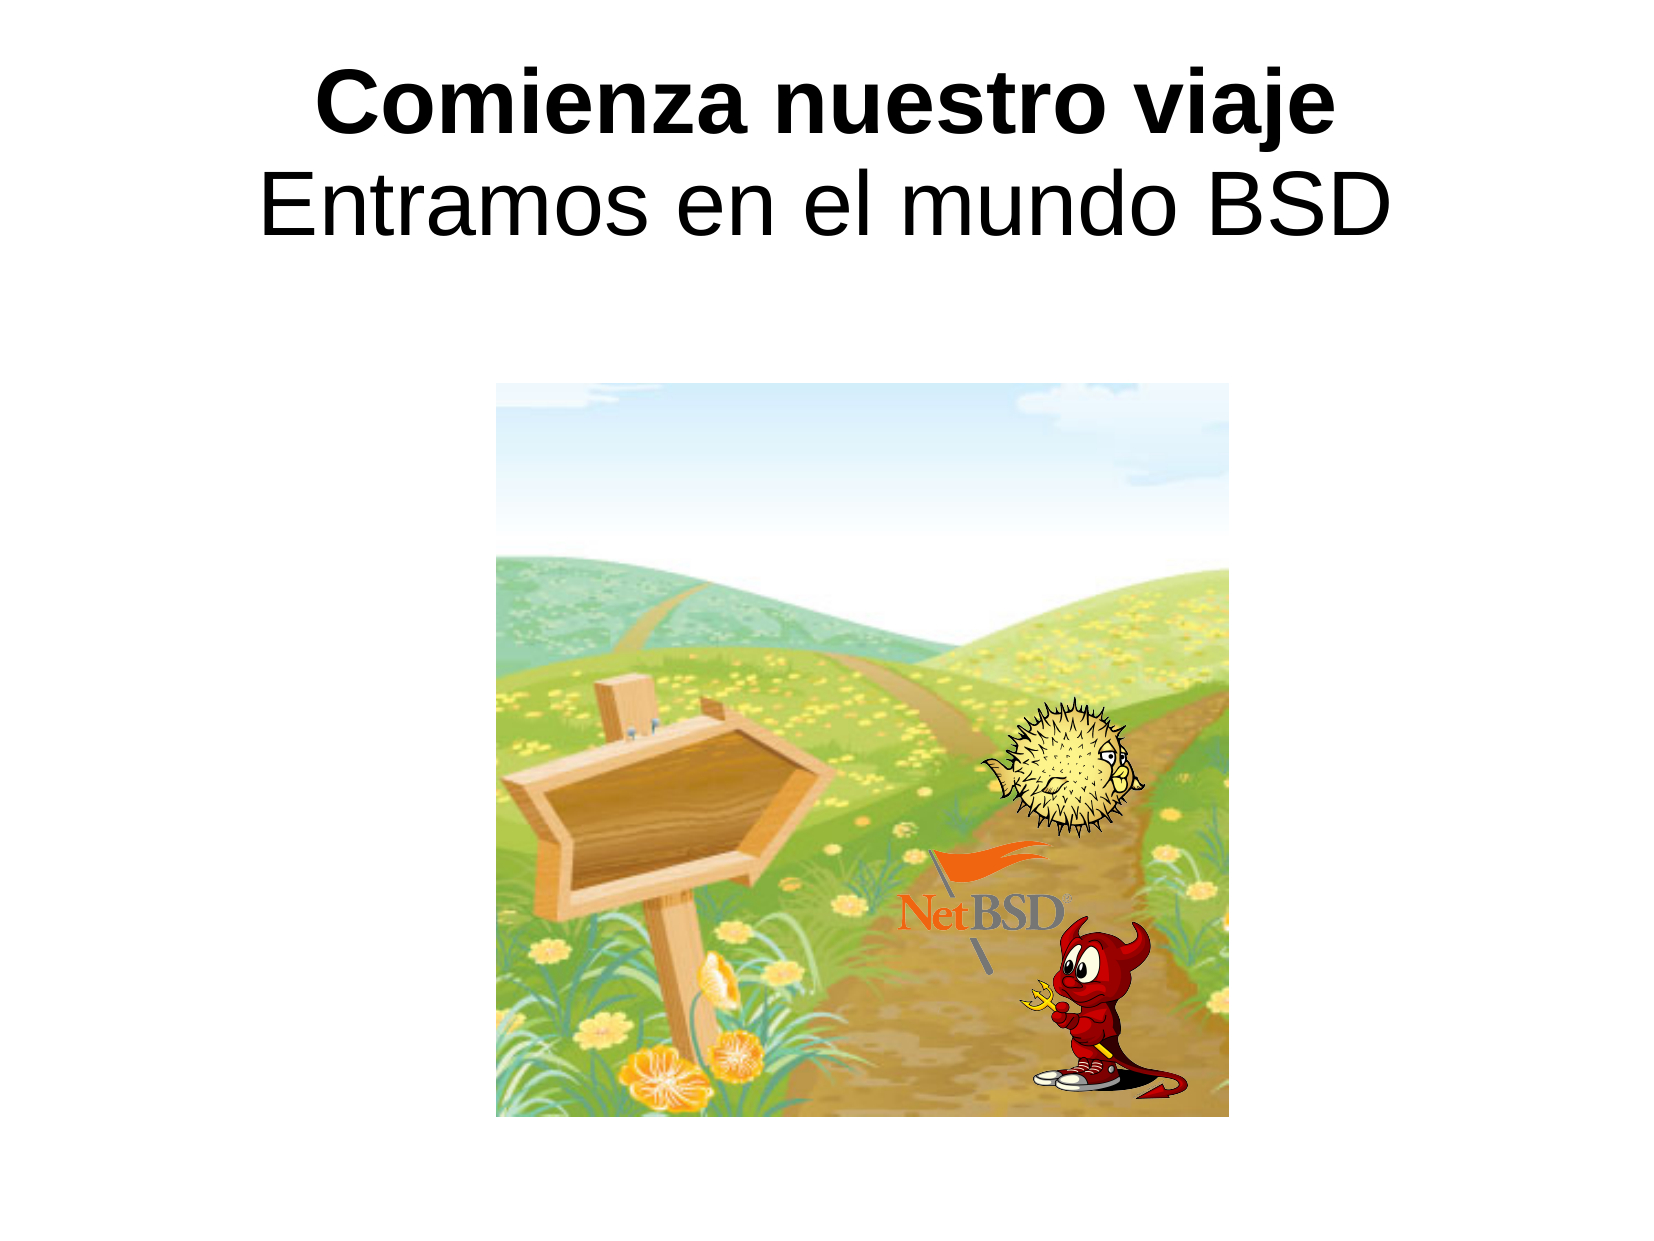

# Comienza nuestro viaje Entramos en el mundo BSD